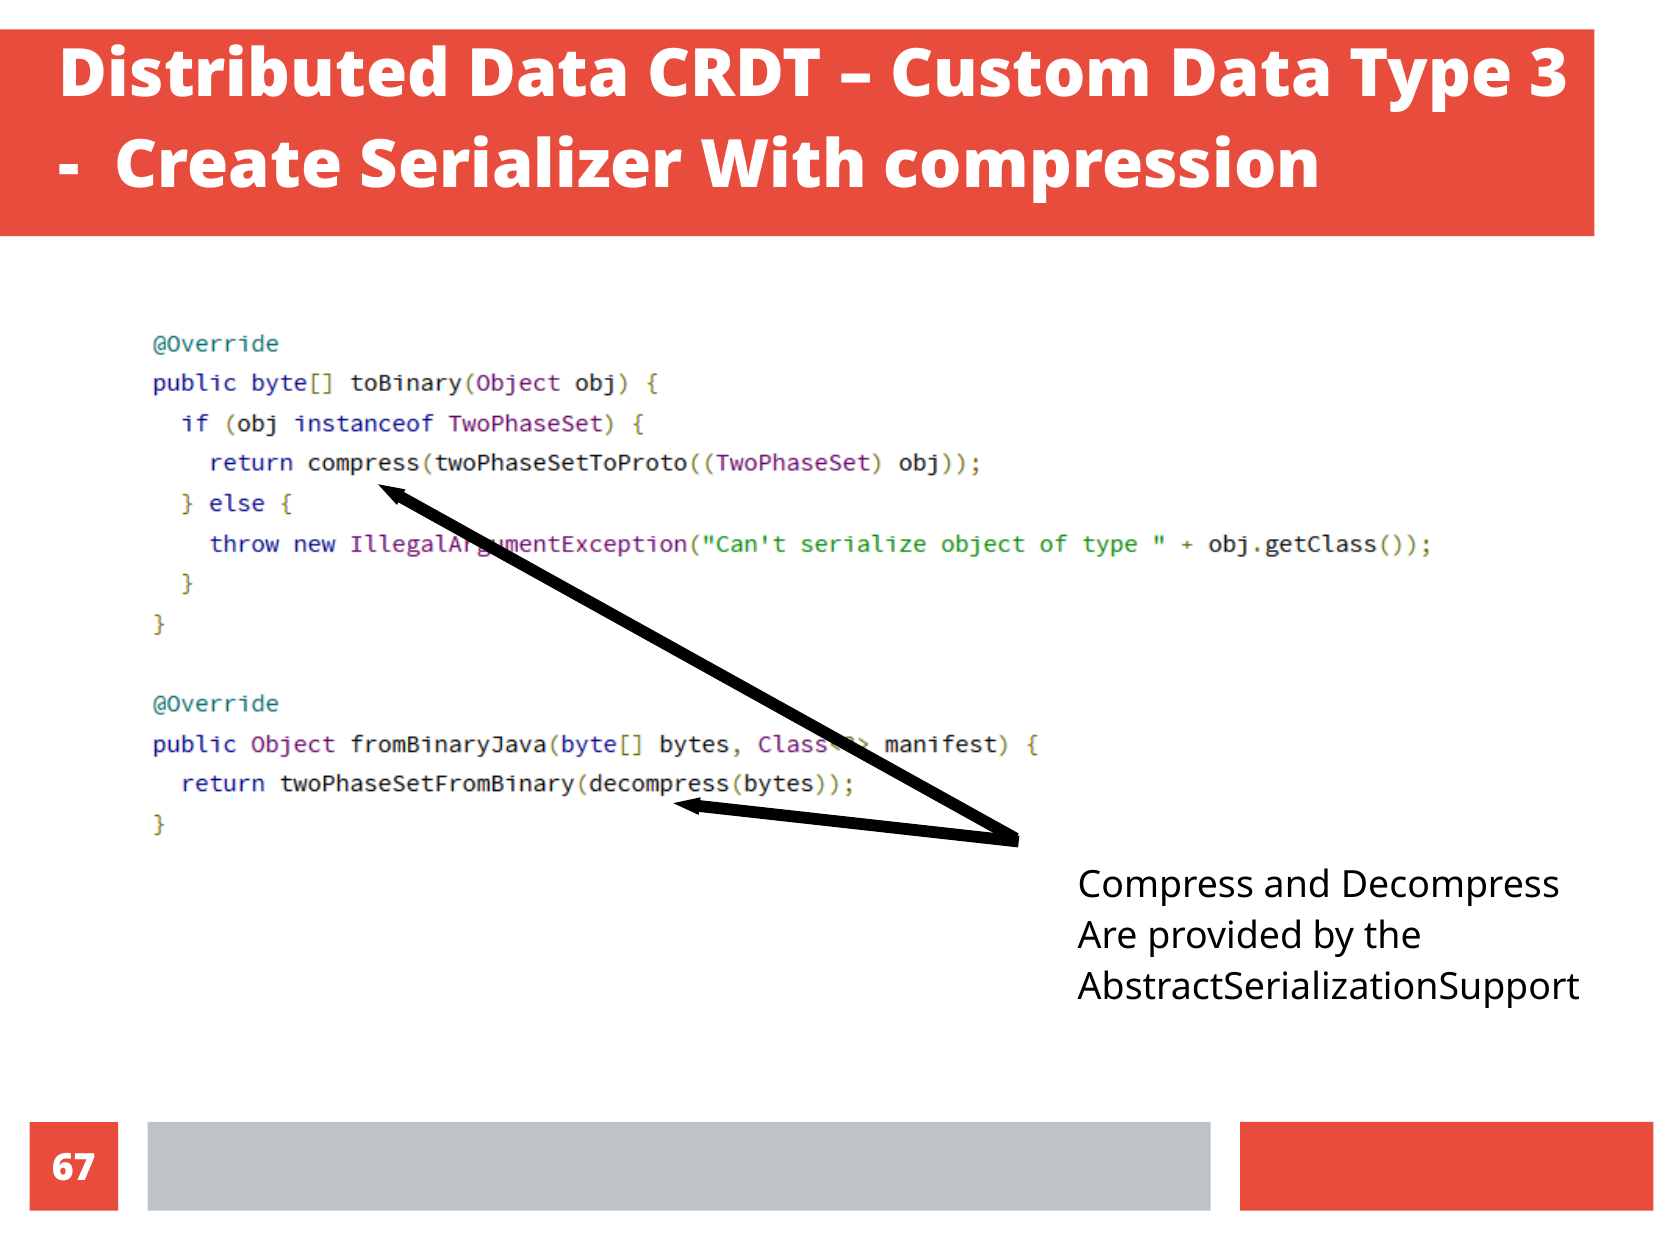

# Distributed Data CRDT – Custom Data Type 3 - Create Serializer With compression
Compress and Decompress
Are provided by the
AbstractSerializationSupport
67